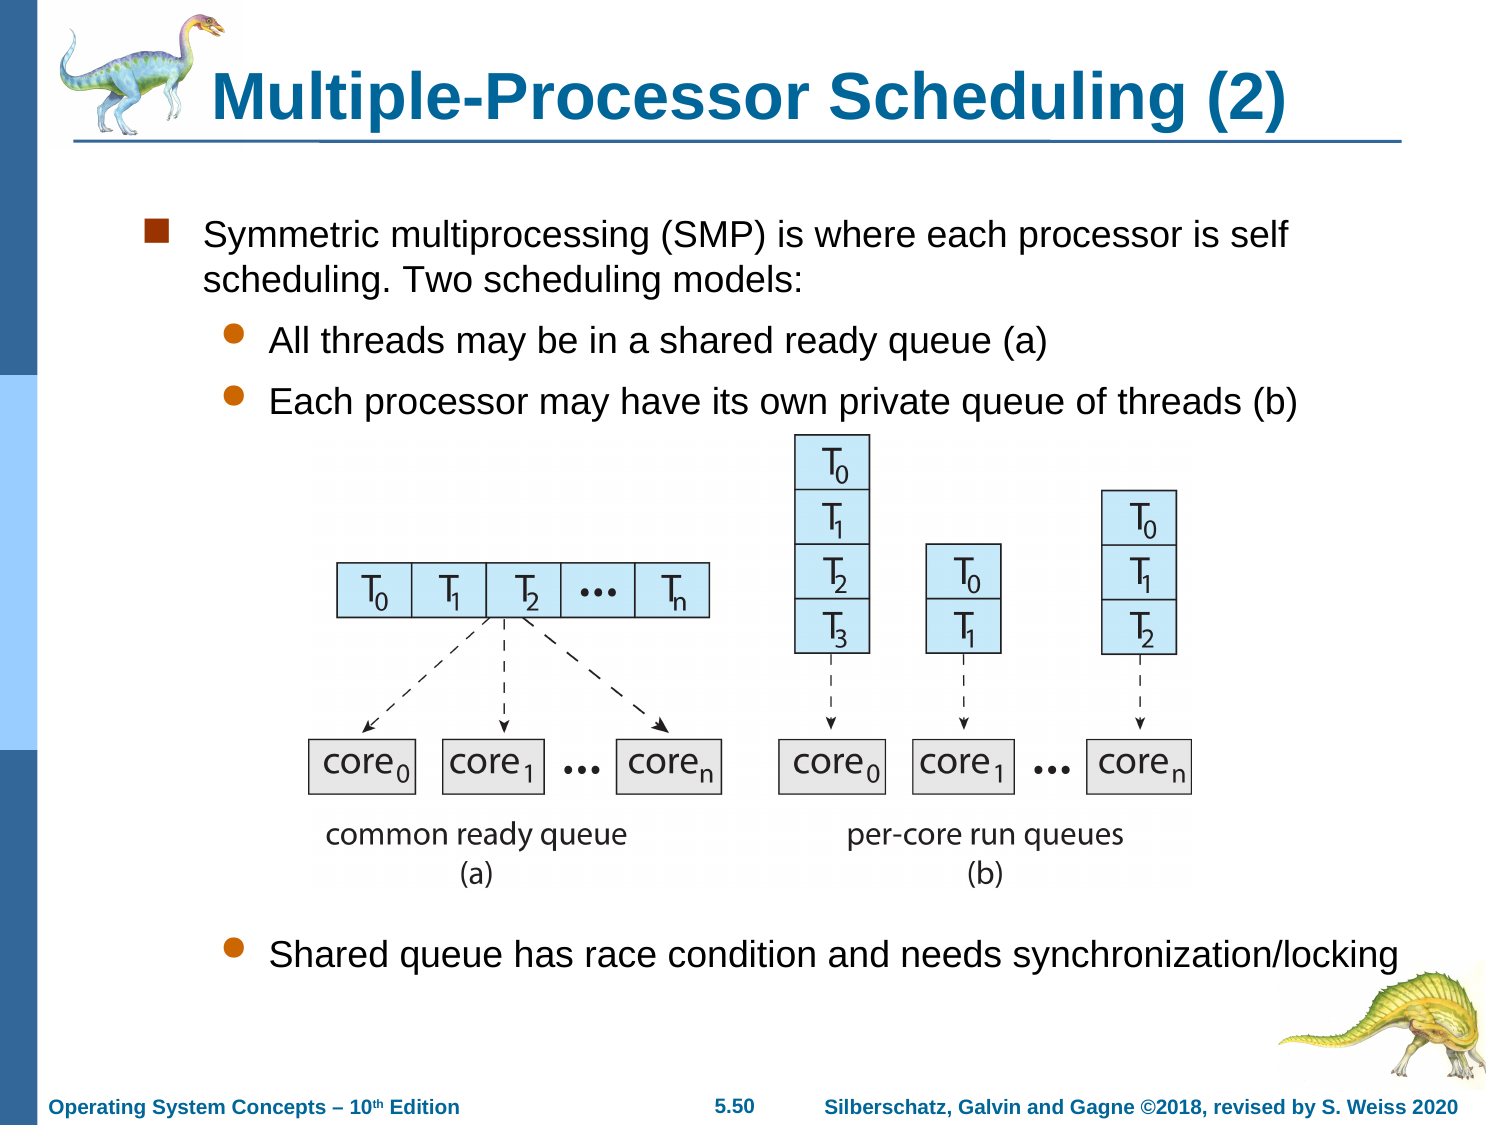

Multiple-Processor Scheduling (2)
Symmetric multiprocessing (SMP) is where each processor is self scheduling. Two scheduling models:
All threads may be in a shared ready queue (a)
Each processor may have its own private queue of threads (b)
Shared queue has race condition and needs synchronization/locking